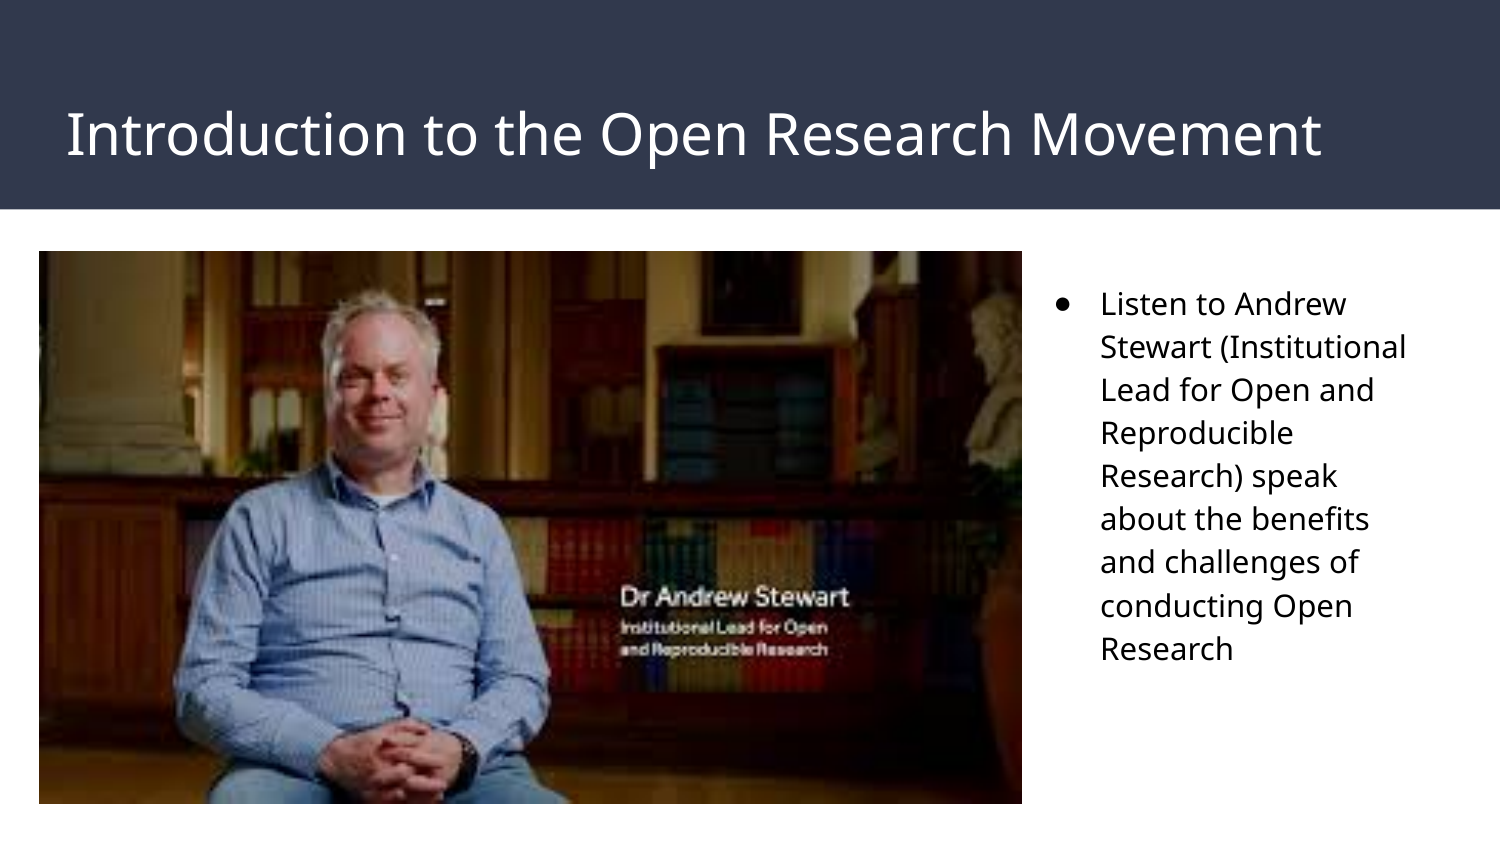

# Introduction to the Open Research Movement
Listen to Andrew Stewart (Institutional Lead for Open and Reproducible Research) speak about the benefits and challenges of conducting Open Research